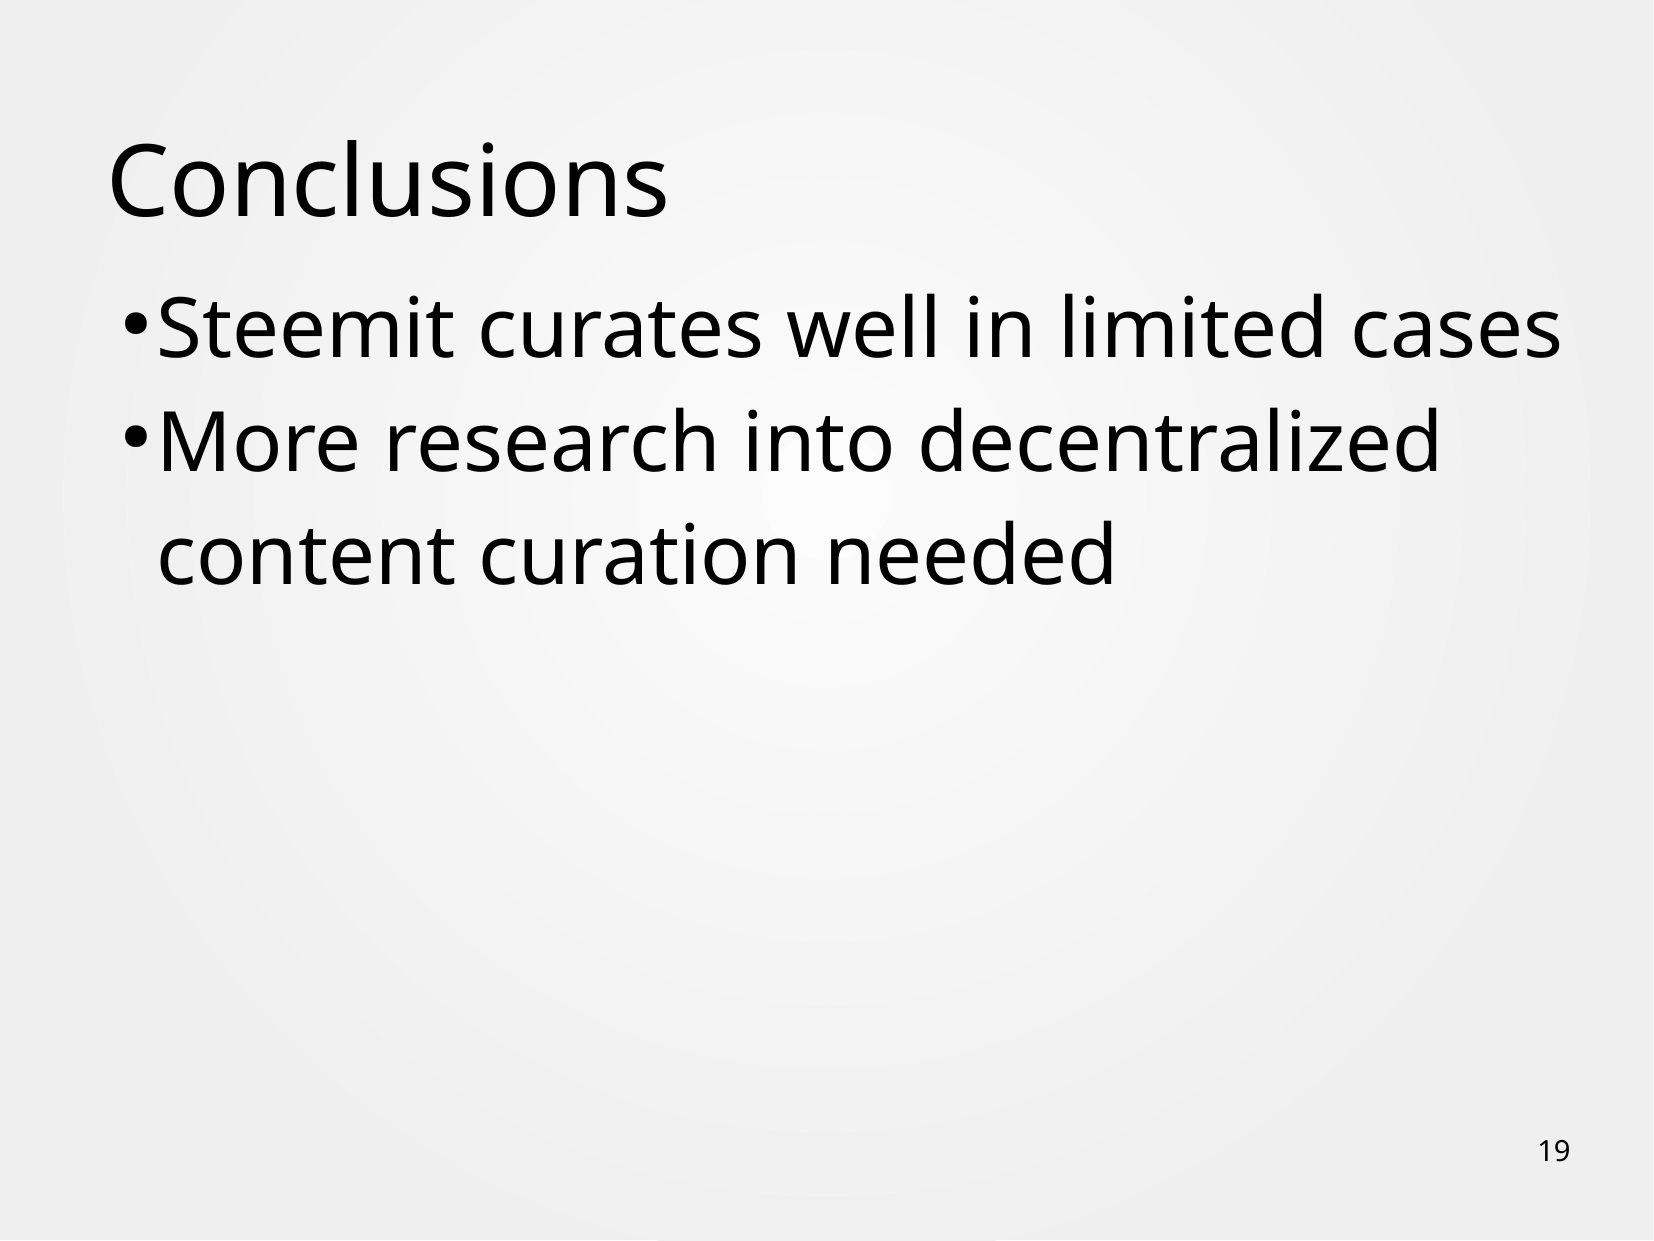

# Conclusions
Steemit curates well in limited cases
More research into decentralized content curation needed
19